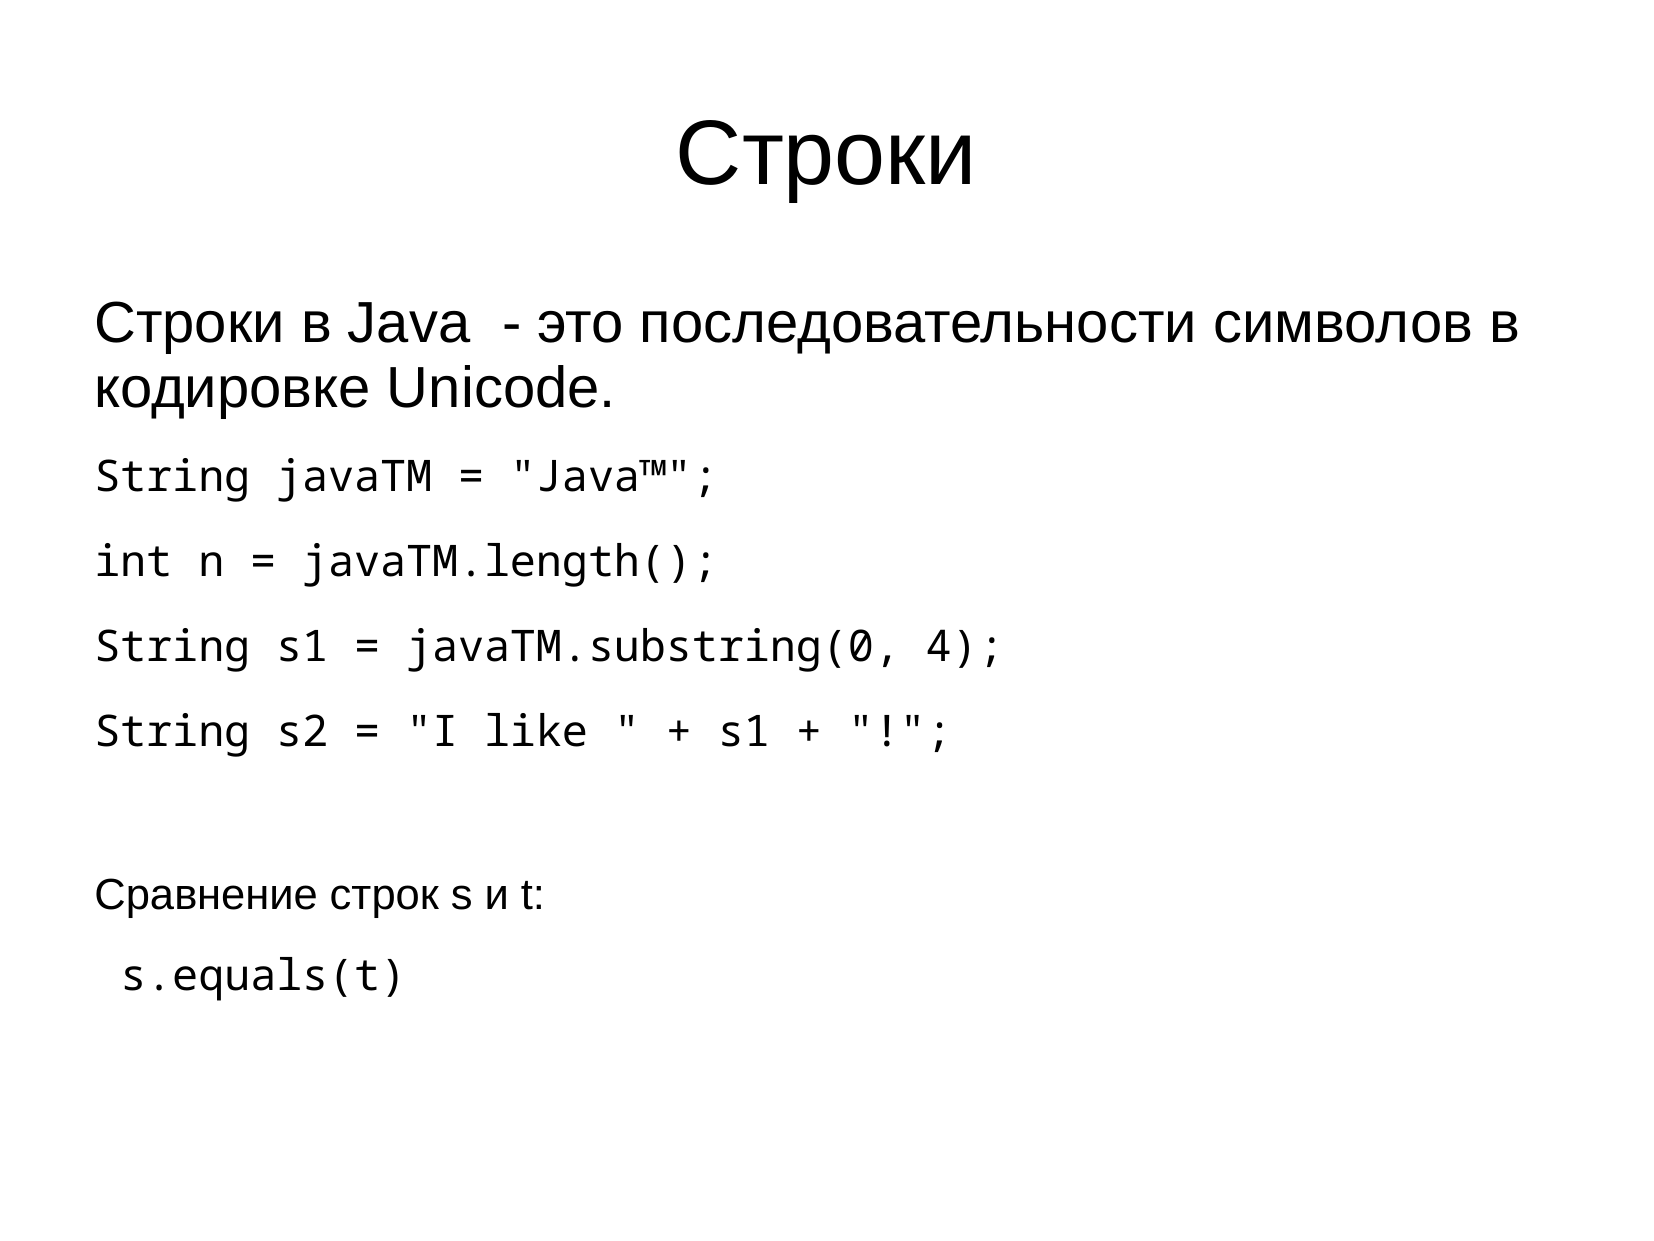

# Строки
Строки в Java - это последовательности символов в кодировке Unicode.
String javaTM = "Java™";
int n = javaTM.length();
String s1 = javaTM.substring(0, 4);
String s2 = "I like " + s1 + "!";
Сравнение строк s и t:
 s.equals(t)